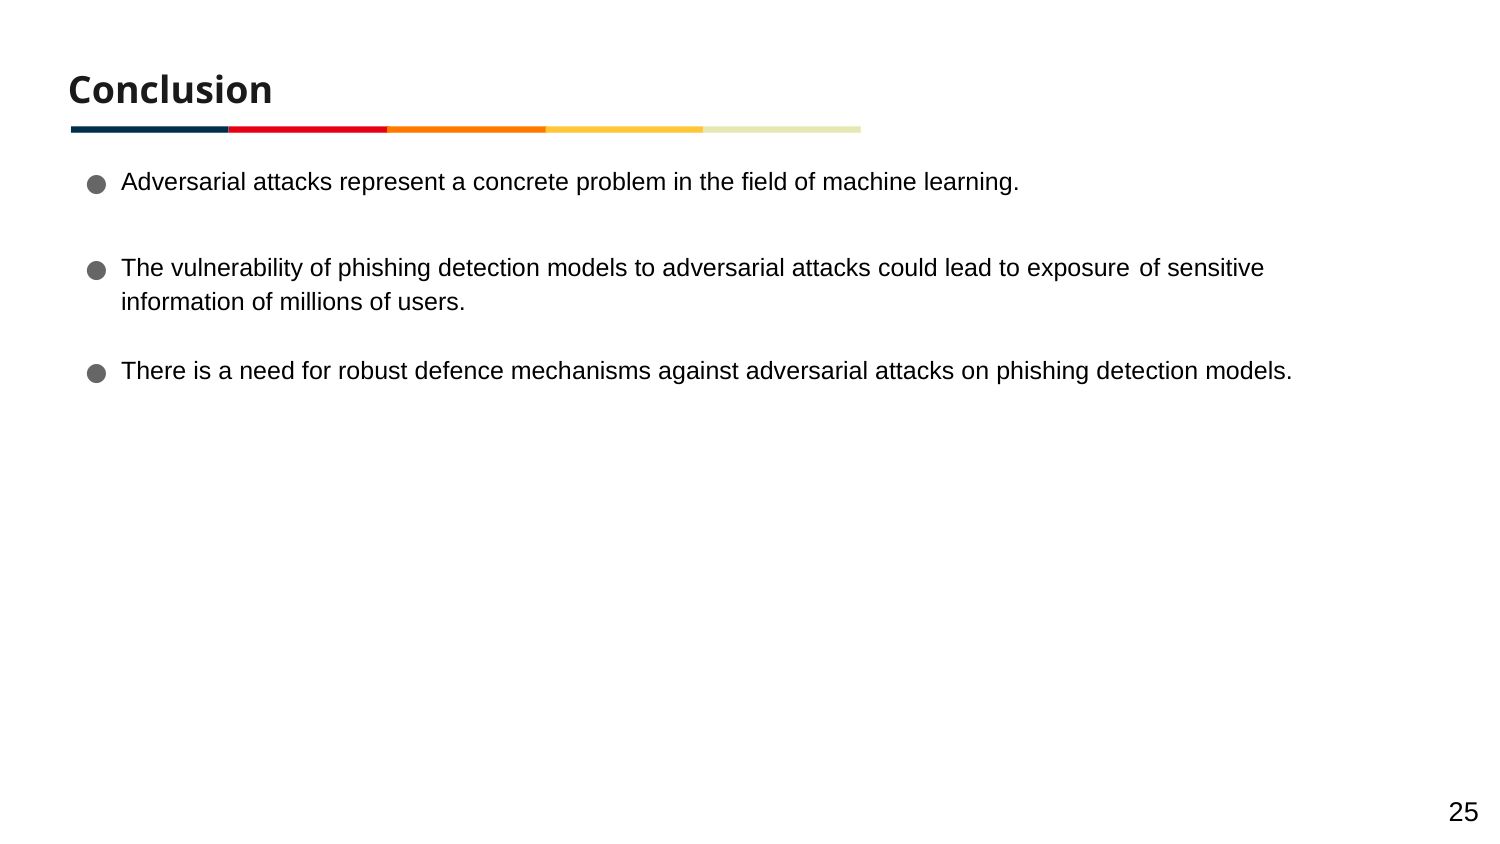

Conclusion
Adversarial attacks represent a concrete problem in the field of machine learning.
The vulnerability of phishing detection models to adversarial attacks could lead to exposure of sensitive information of millions of users.
There is a need for robust defence mechanisms against adversarial attacks on phishing detection models.